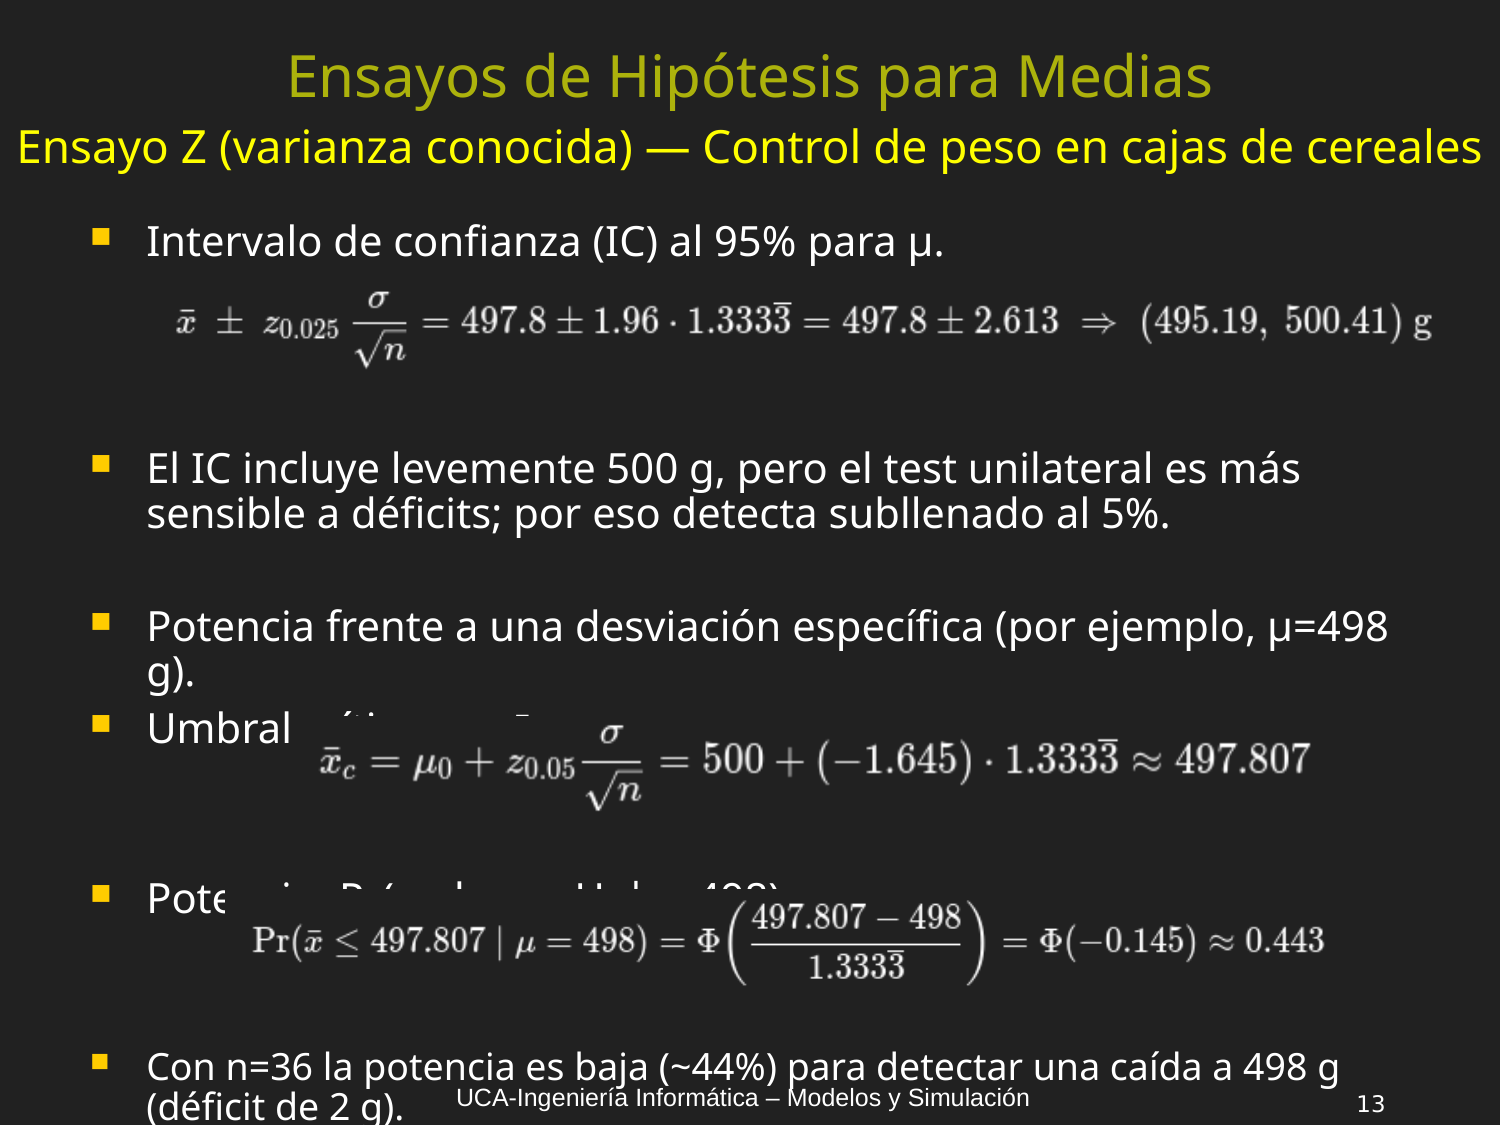

# Ensayos de Hipótesis para Medias Ensayo Z (varianza conocida) — Control de peso en cajas de cereales
Intervalo de confianza (IC) al 95% para μ.
El IC incluye levemente 500 g, pero el test unilateral es más sensible a déficits; por eso detecta subllenado al 5%.
Potencia frente a una desviación específica (por ejemplo, μ=498 g).
Umbral crítico en xˉ:
Potencia=Pr⁡(rechazar H0 ∣μ=498):
Con n=36 la potencia es baja (~44%) para detectar una caída a 498 g (déficit de 2 g).